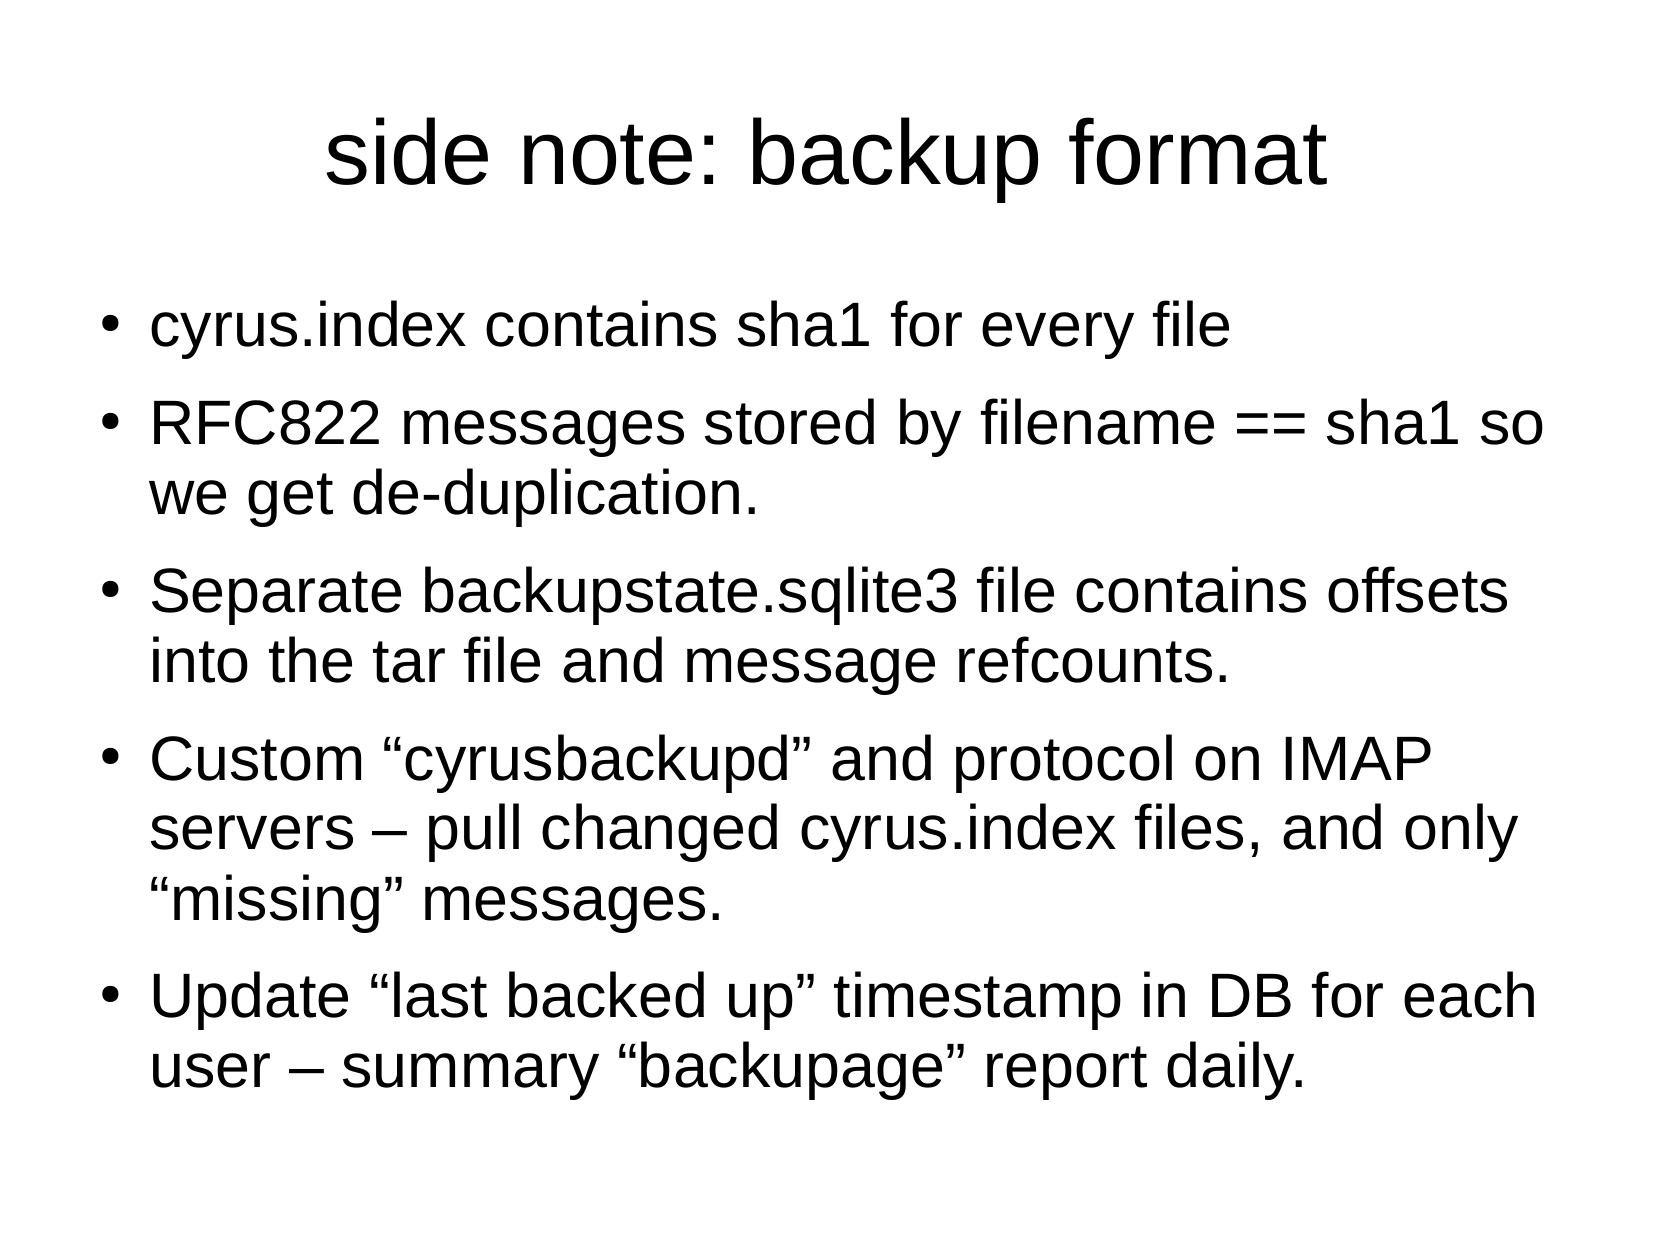

# side note: backup format
cyrus.index contains sha1 for every file
RFC822 messages stored by filename == sha1 so we get de-duplication.
Separate backupstate.sqlite3 file contains offsets into the tar file and message refcounts.
Custom “cyrusbackupd” and protocol on IMAP servers – pull changed cyrus.index files, and only “missing” messages.
Update “last backed up” timestamp in DB for each user – summary “backupage” report daily.